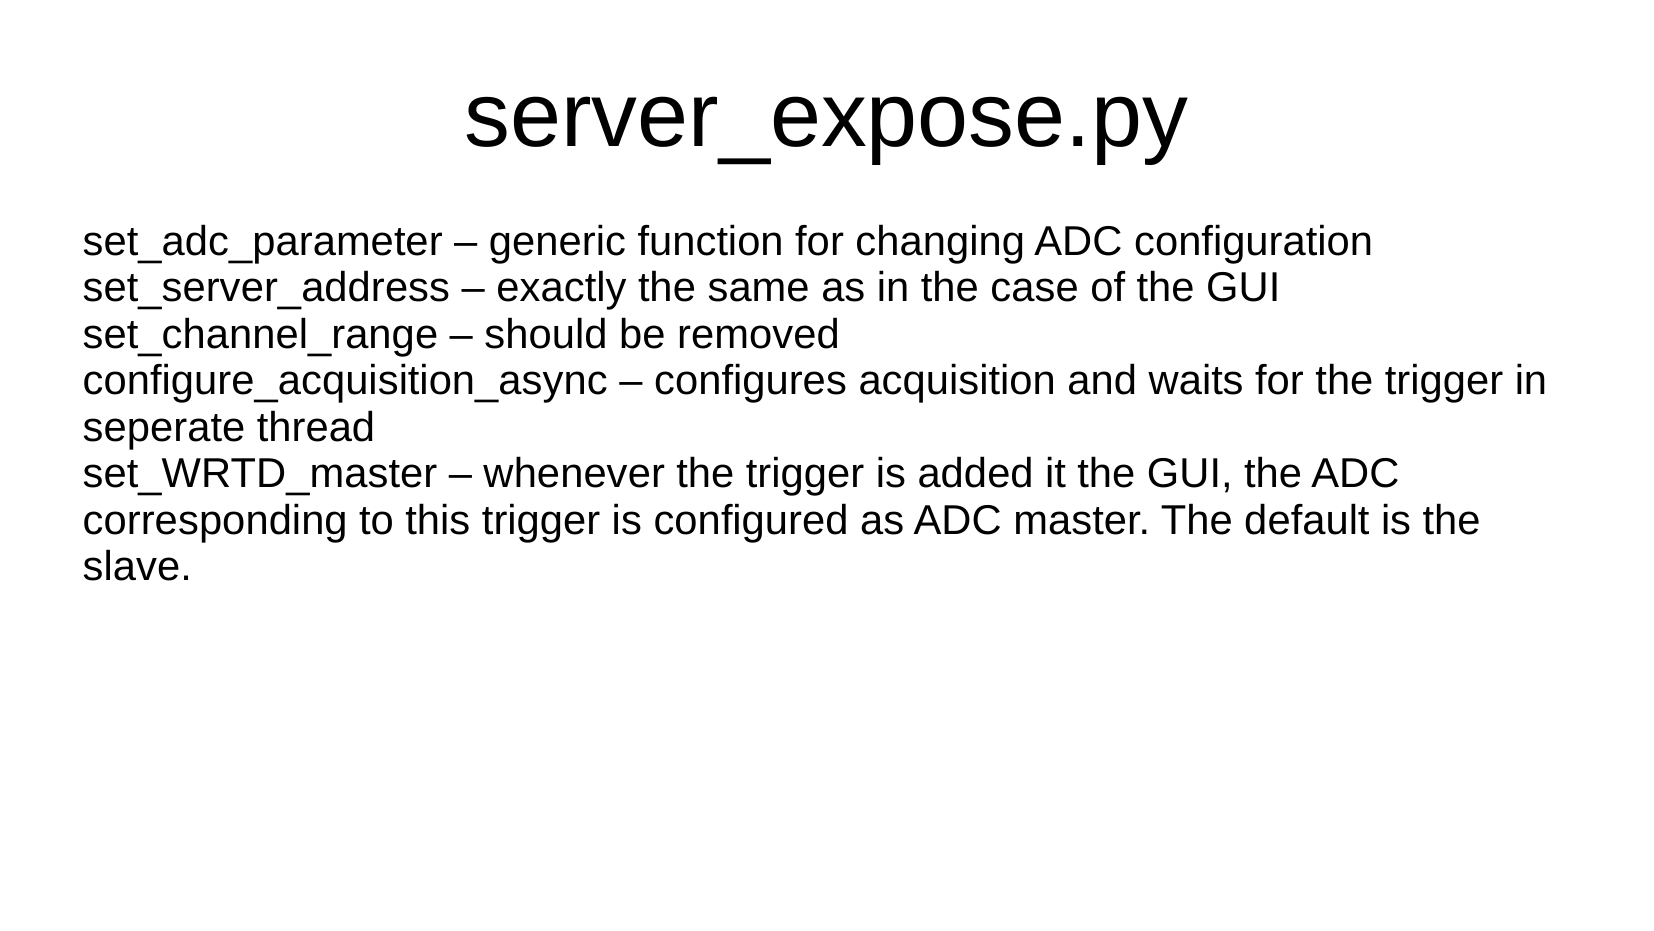

# server_expose.py
set_adc_parameter – generic function for changing ADC configuration
set_server_address – exactly the same as in the case of the GUI
set_channel_range – should be removed
configure_acquisition_async – configures acquisition and waits for the trigger in seperate thread
set_WRTD_master – whenever the trigger is added it the GUI, the ADC corresponding to this trigger is configured as ADC master. The default is the slave.